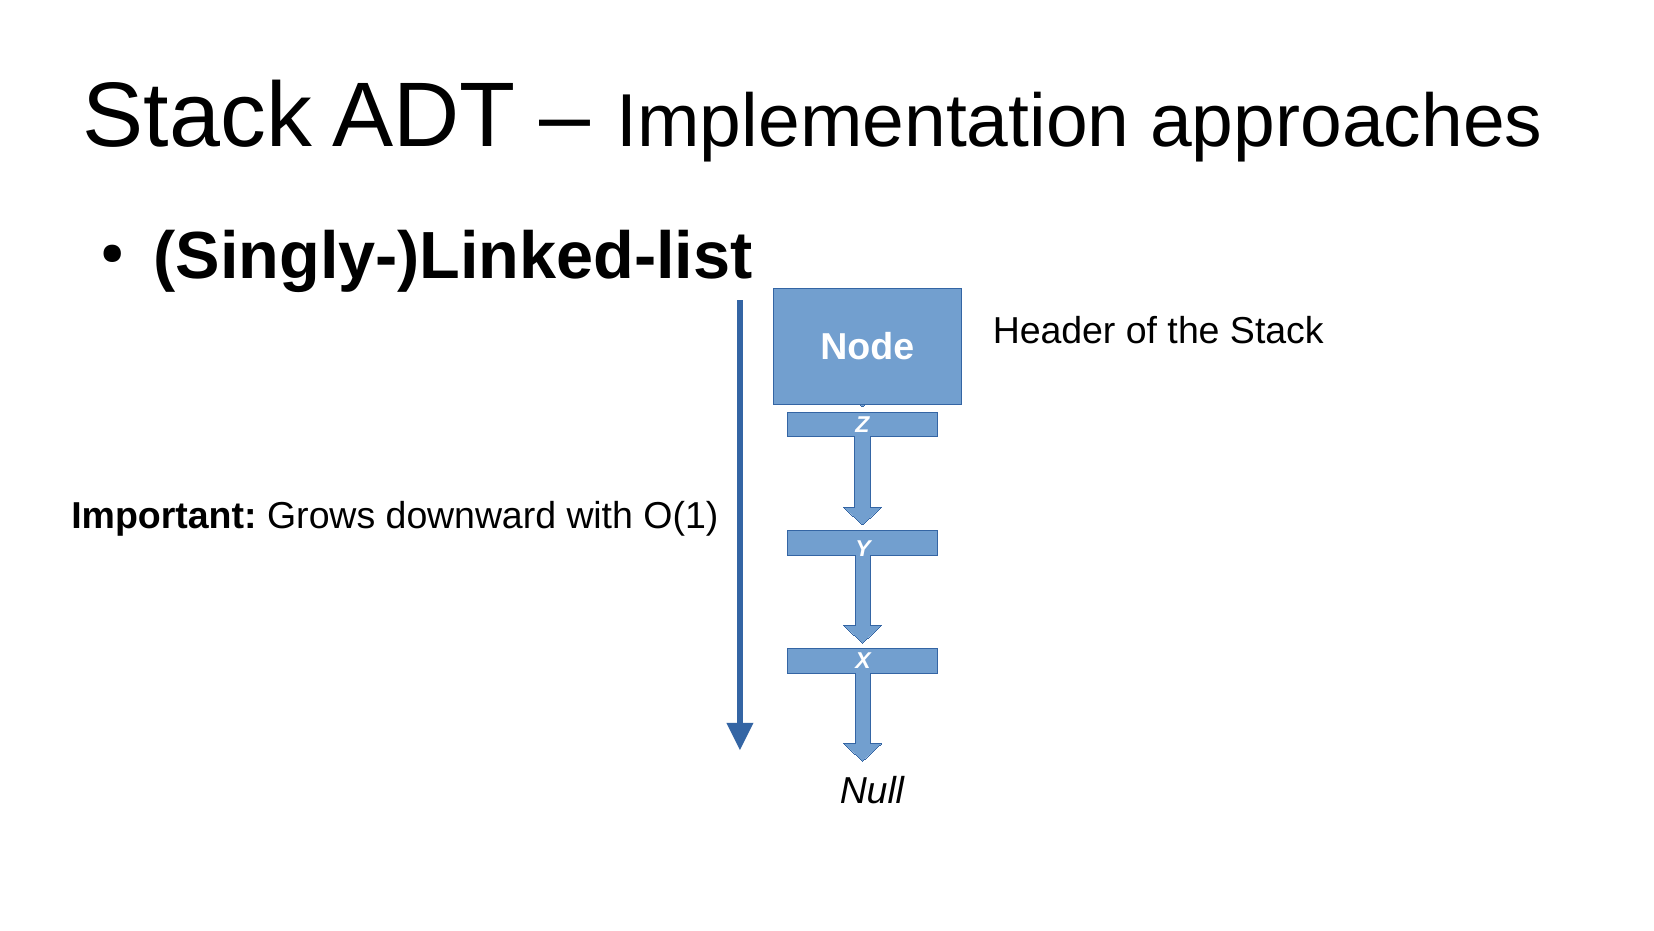

# Stack ADT – Implementation approaches
(Singly-)Linked-list
Element
Node
Header of the Stack
Z
Important: Grows downward with O(1)
Y
X
Null